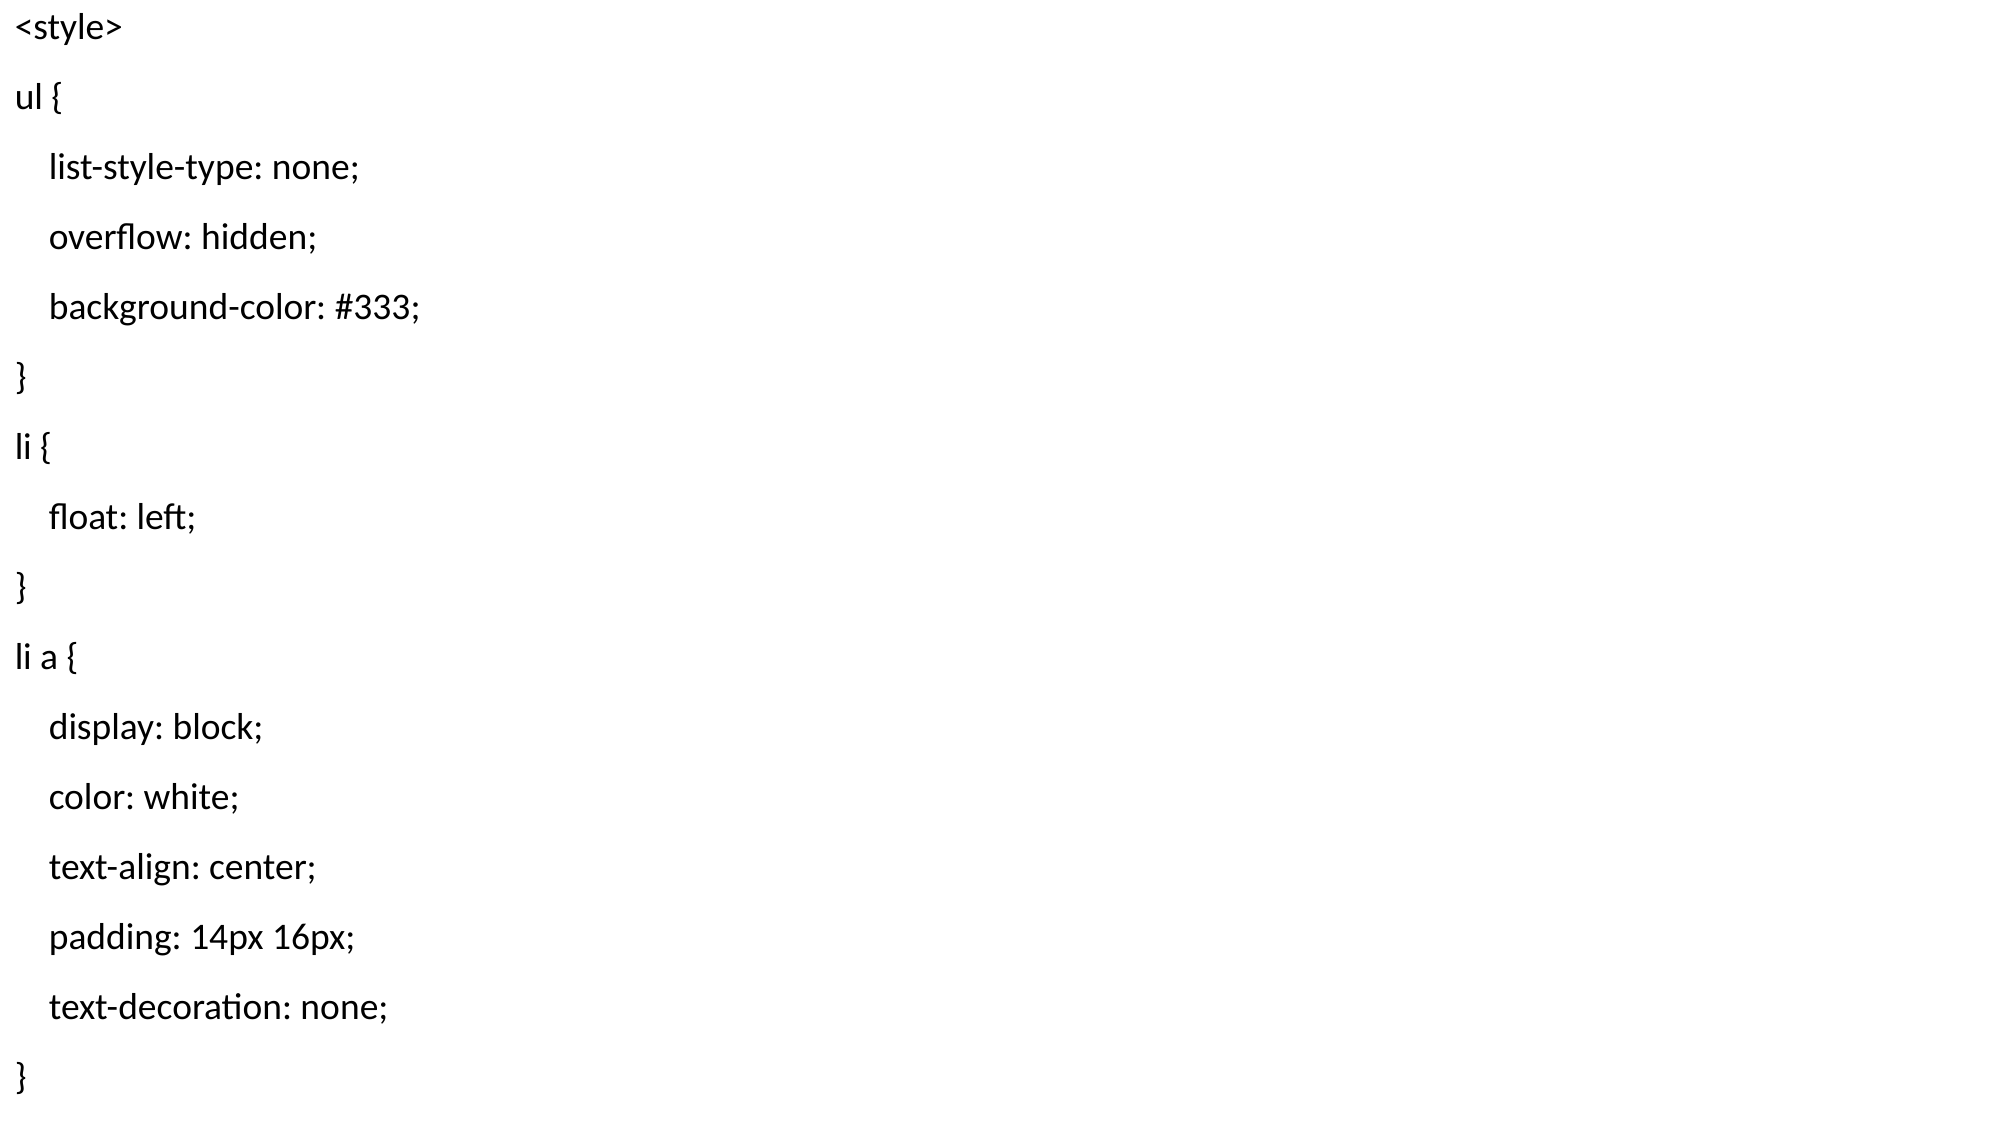

# <style>
ul {
 list-style-type: none;
 overflow: hidden;
 background-color: #333;
}
li {
 float: left;
}
li a {
 display: block;
 color: white;
 text-align: center;
 padding: 14px 16px;
 text-decoration: none;
}
li a:hover {
 background-color: #111;
}
</style>